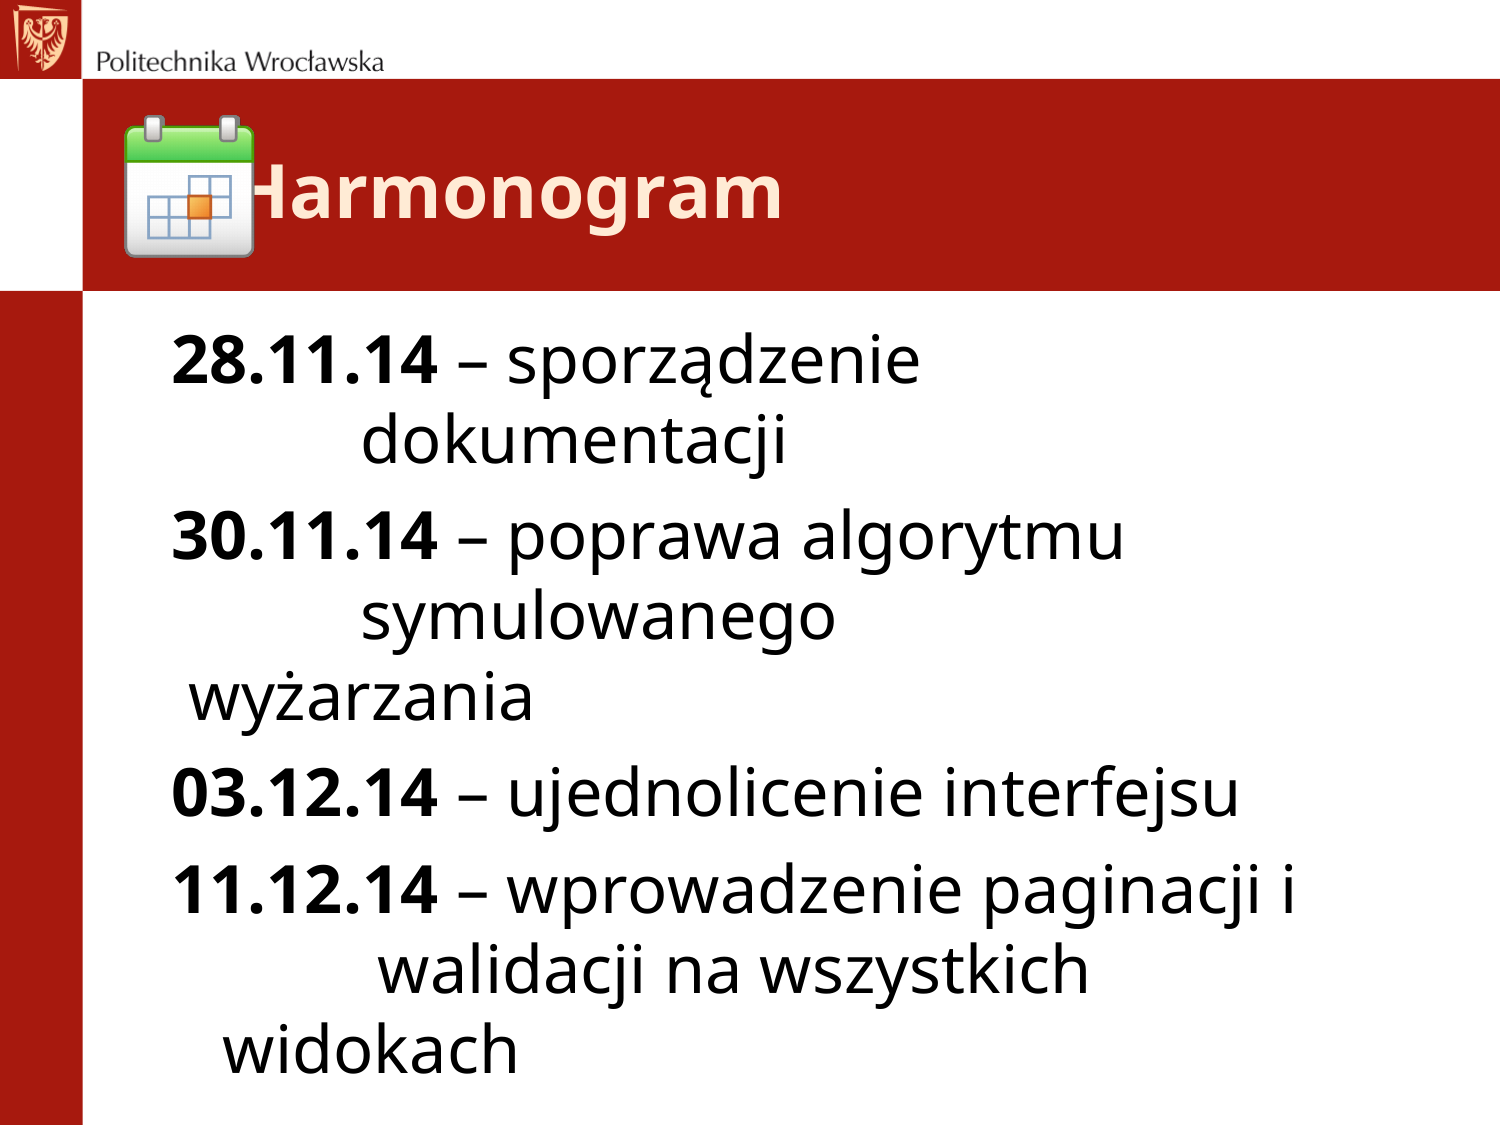

# Harmonogram
28.11.14 – sporządzenie 			 dokumentacji
30.11.14 – poprawa algorytmu symulowanego wyżarzania
03.12.14 – ujednolicenie interfejsu
11.12.14 – wprowadzenie paginacji i walidacji na wszystkich widokach